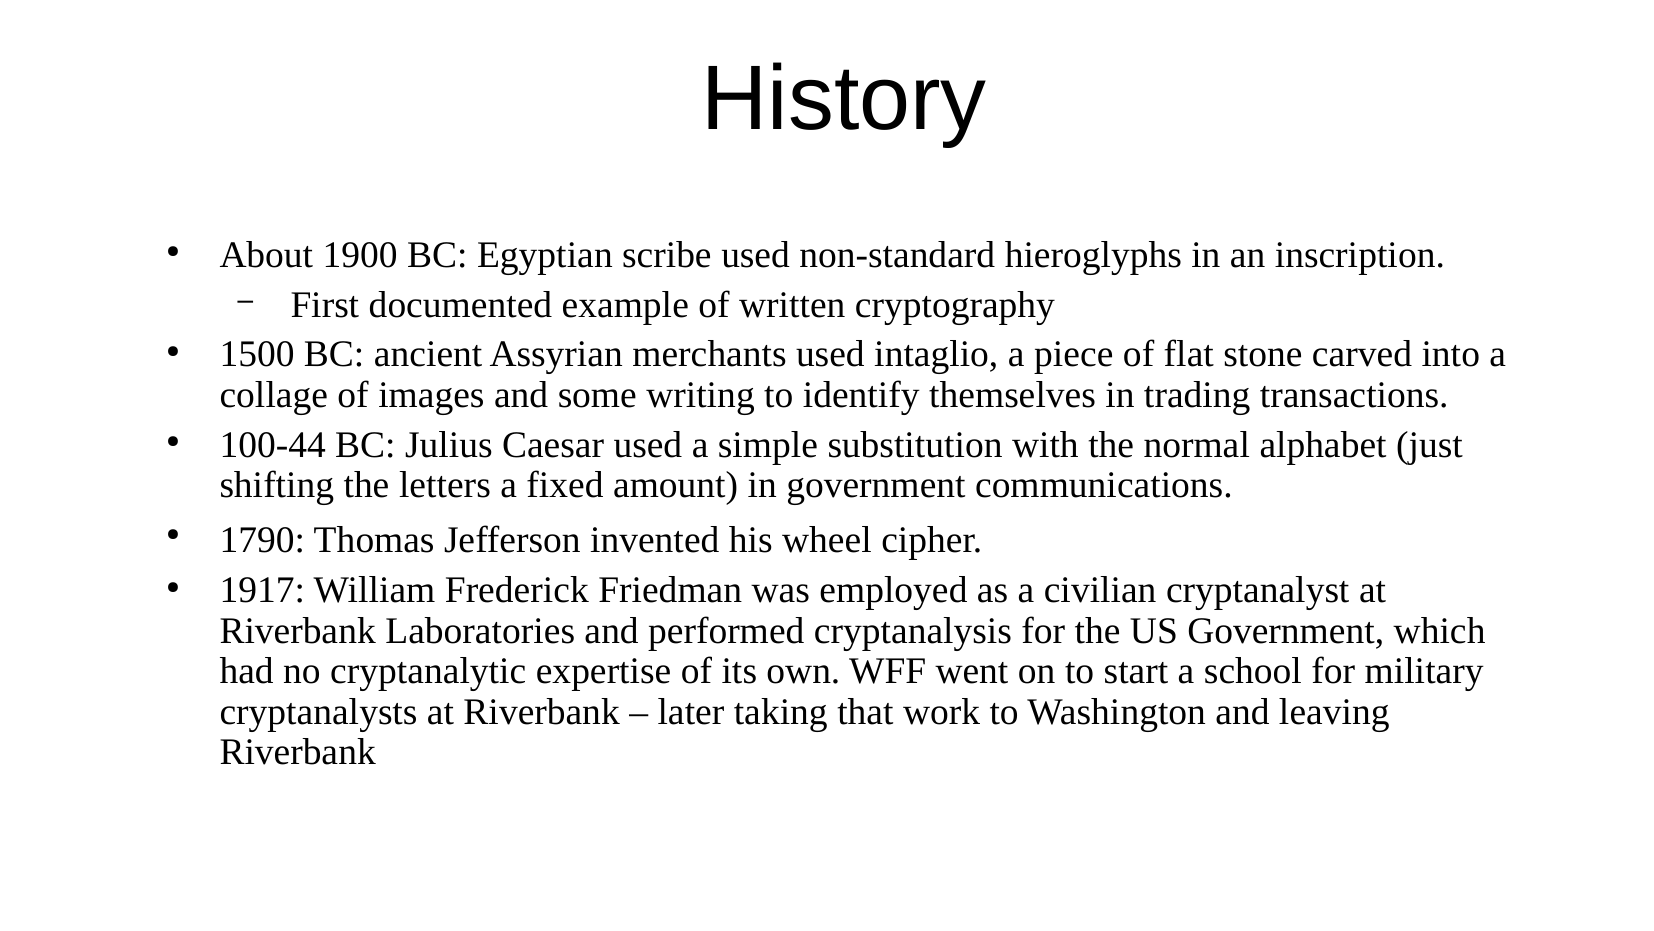

# History
About 1900 BC: Egyptian scribe used non-standard hieroglyphs in an inscription.
First documented example of written cryptography
1500 BC: ancient Assyrian merchants used intaglio, a piece of flat stone carved into a collage of images and some writing to identify themselves in trading transactions.
100-44 BC: Julius Caesar used a simple substitution with the normal alphabet (just shifting the letters a fixed amount) in government communications.
1790: Thomas Jefferson invented his wheel cipher.
1917: William Frederick Friedman was employed as a civilian cryptanalyst at Riverbank Laboratories and performed cryptanalysis for the US Government, which had no cryptanalytic expertise of its own. WFF went on to start a school for military cryptanalysts at Riverbank – later taking that work to Washington and leaving Riverbank